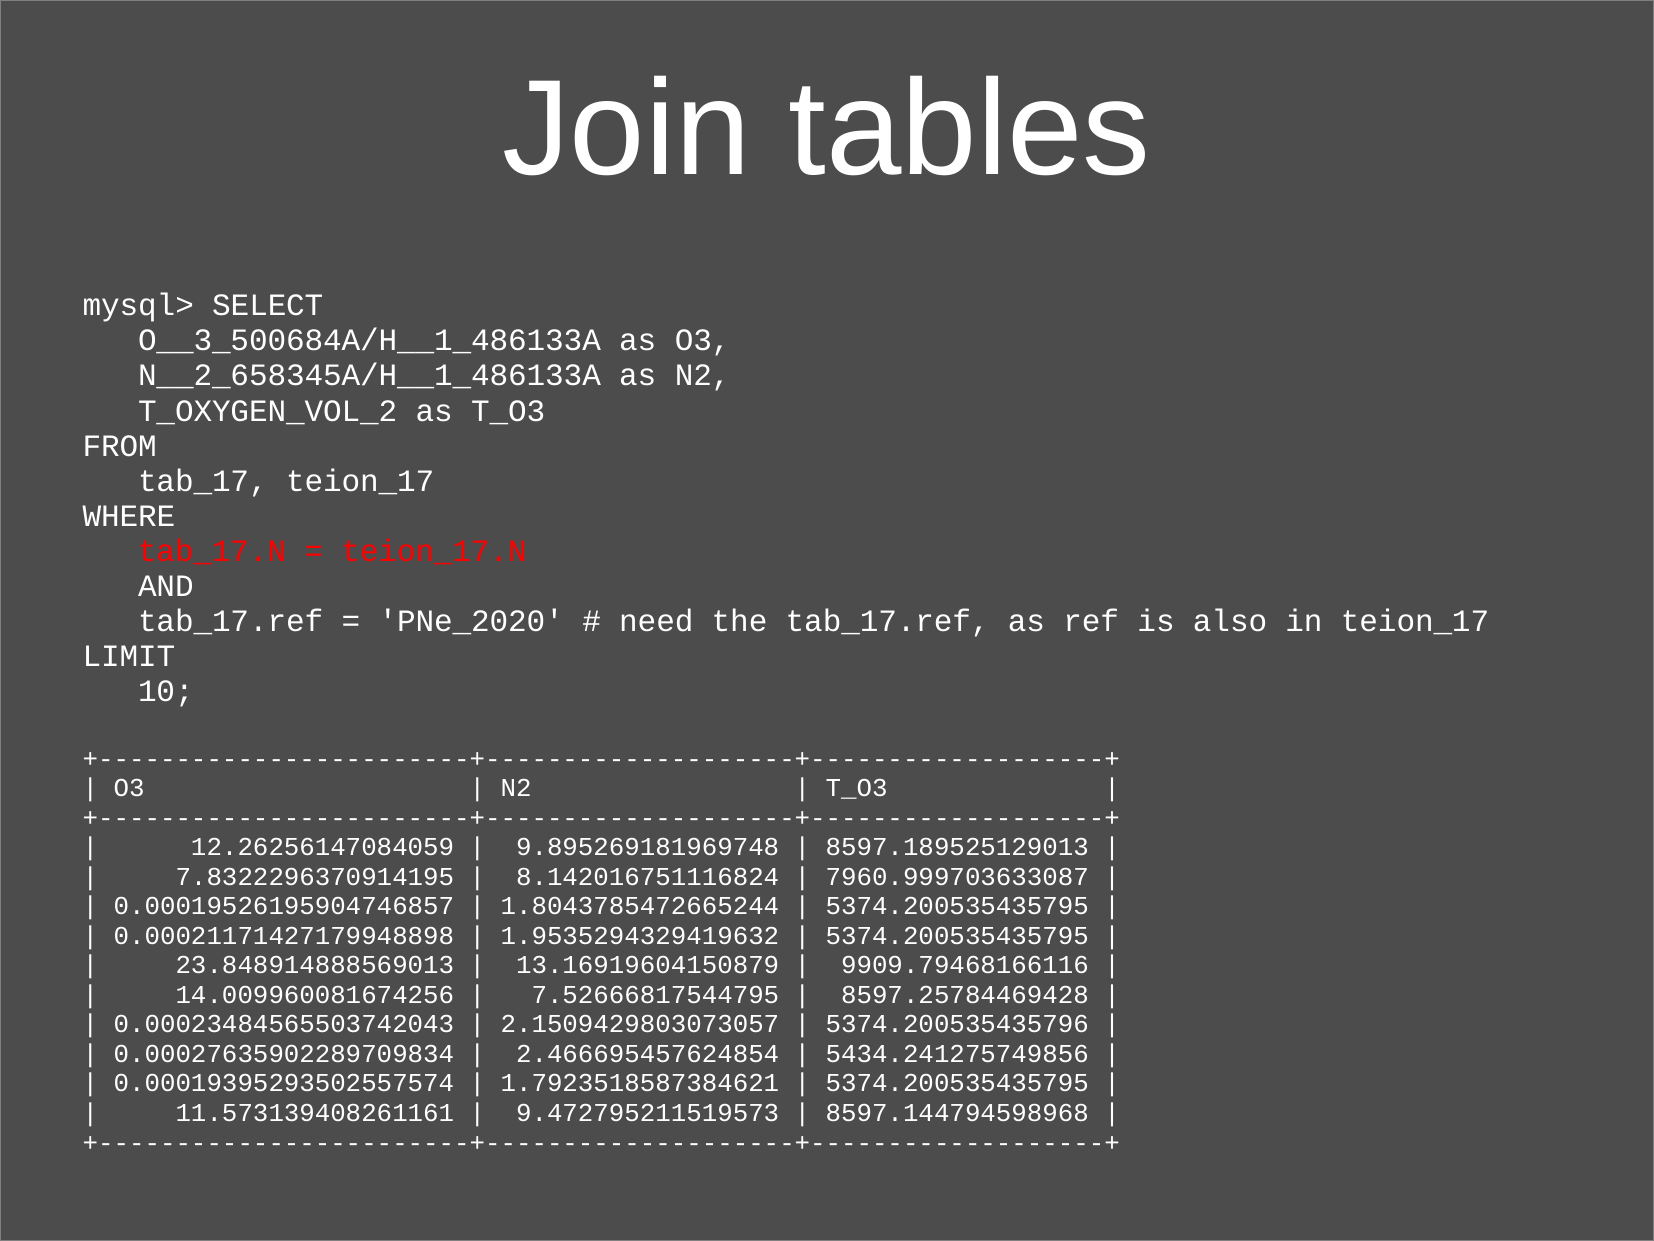

# Join tables
mysql> SELECT
 O__3_500684A/H__1_486133A as O3,
 N__2_658345A/H__1_486133A as N2,
 T_OXYGEN_VOL_2 as T_O3
FROM
 tab_17, teion_17
WHERE
 tab_17.N = teion_17.N
 AND
 tab_17.ref = 'PNe_2020' # need the tab_17.ref, as ref is also in teion_17
LIMIT
 10;
+------------------------+--------------------+-------------------+
| O3 | N2 | T_O3 |
+------------------------+--------------------+-------------------+
| 12.26256147084059 | 9.895269181969748 | 8597.189525129013 |
| 7.8322296370914195 | 8.142016751116824 | 7960.999703633087 |
| 0.00019526195904746857 | 1.8043785472665244 | 5374.200535435795 |
| 0.00021171427179948898 | 1.9535294329419632 | 5374.200535435795 |
| 23.848914888569013 | 13.16919604150879 | 9909.79468166116 |
| 14.009960081674256 | 7.52666817544795 | 8597.25784469428 |
| 0.00023484565503742043 | 2.1509429803073057 | 5374.200535435796 |
| 0.00027635902289709834 | 2.466695457624854 | 5434.241275749856 |
| 0.00019395293502557574 | 1.7923518587384621 | 5374.200535435795 |
| 11.573139408261161 | 9.472795211519573 | 8597.144794598968 |
+------------------------+--------------------+-------------------+